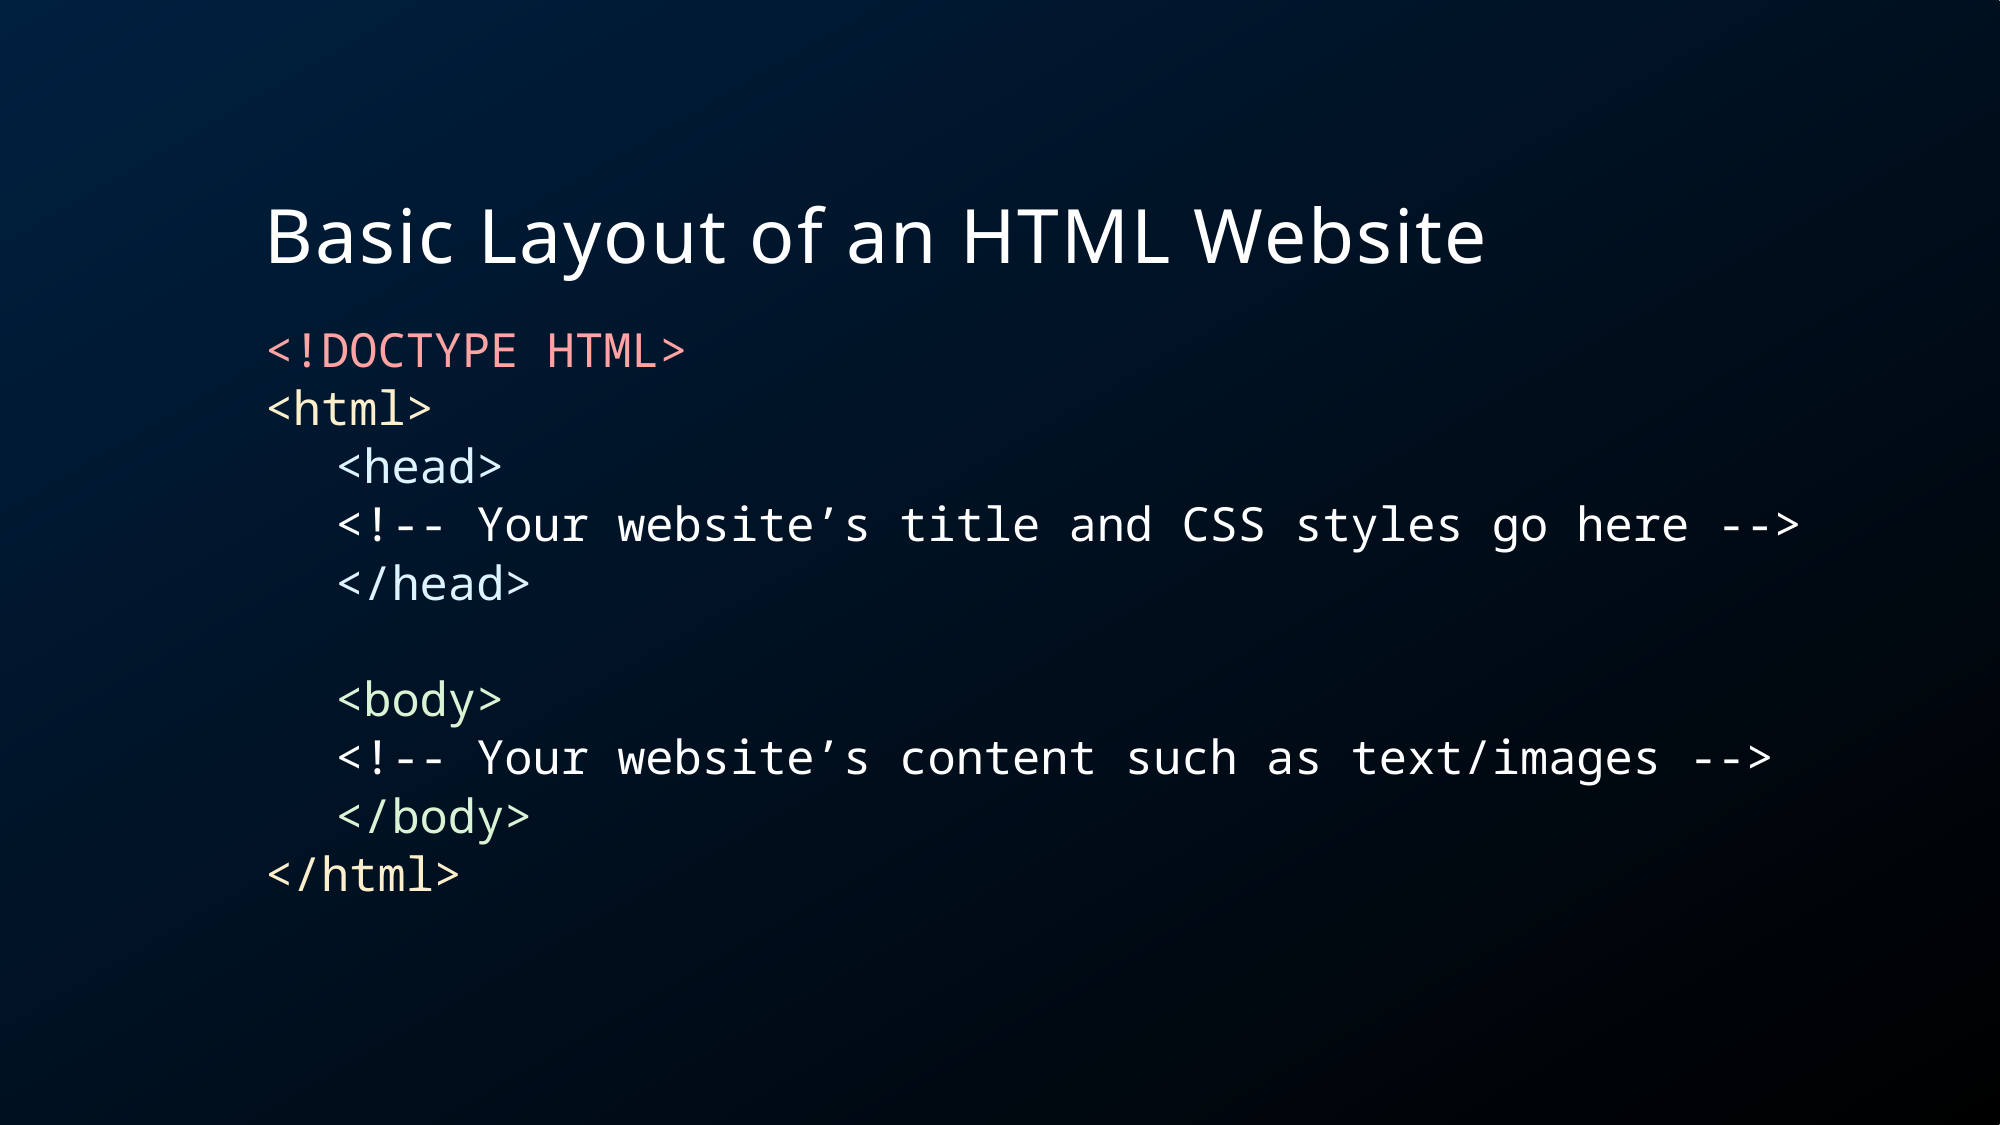

# Basic Layout of an HTML Website
<!DOCTYPE HTML>
<html>
	<head>
		<!-- Your website’s title and CSS styles go here -->
	</head>
	<body>
		<!-- Your website’s content such as text/images -->
	</body>
</html>